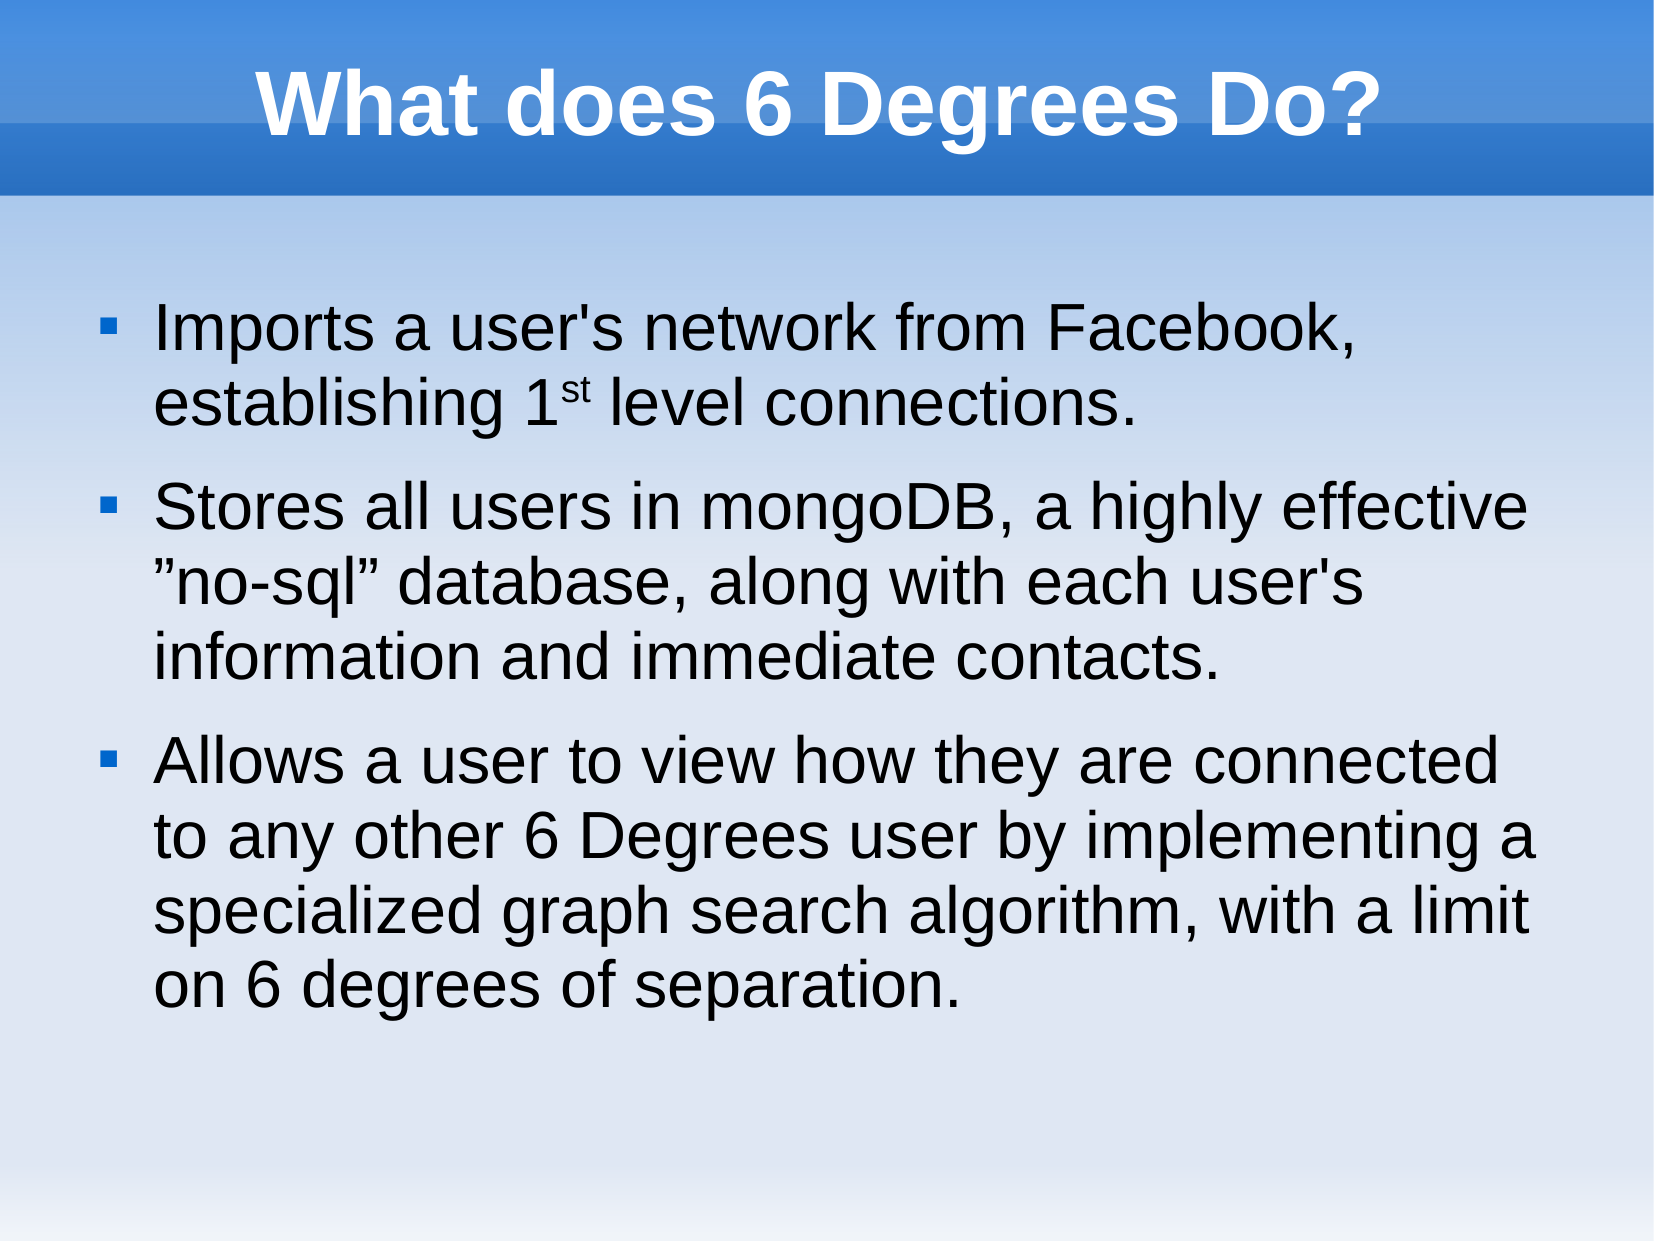

# What does 6 Degrees Do?
Imports a user's network from Facebook, establishing 1st level connections.
Stores all users in mongoDB, a highly effective ”no-sql” database, along with each user's information and immediate contacts.
Allows a user to view how they are connected to any other 6 Degrees user by implementing a specialized graph search algorithm, with a limit on 6 degrees of separation.